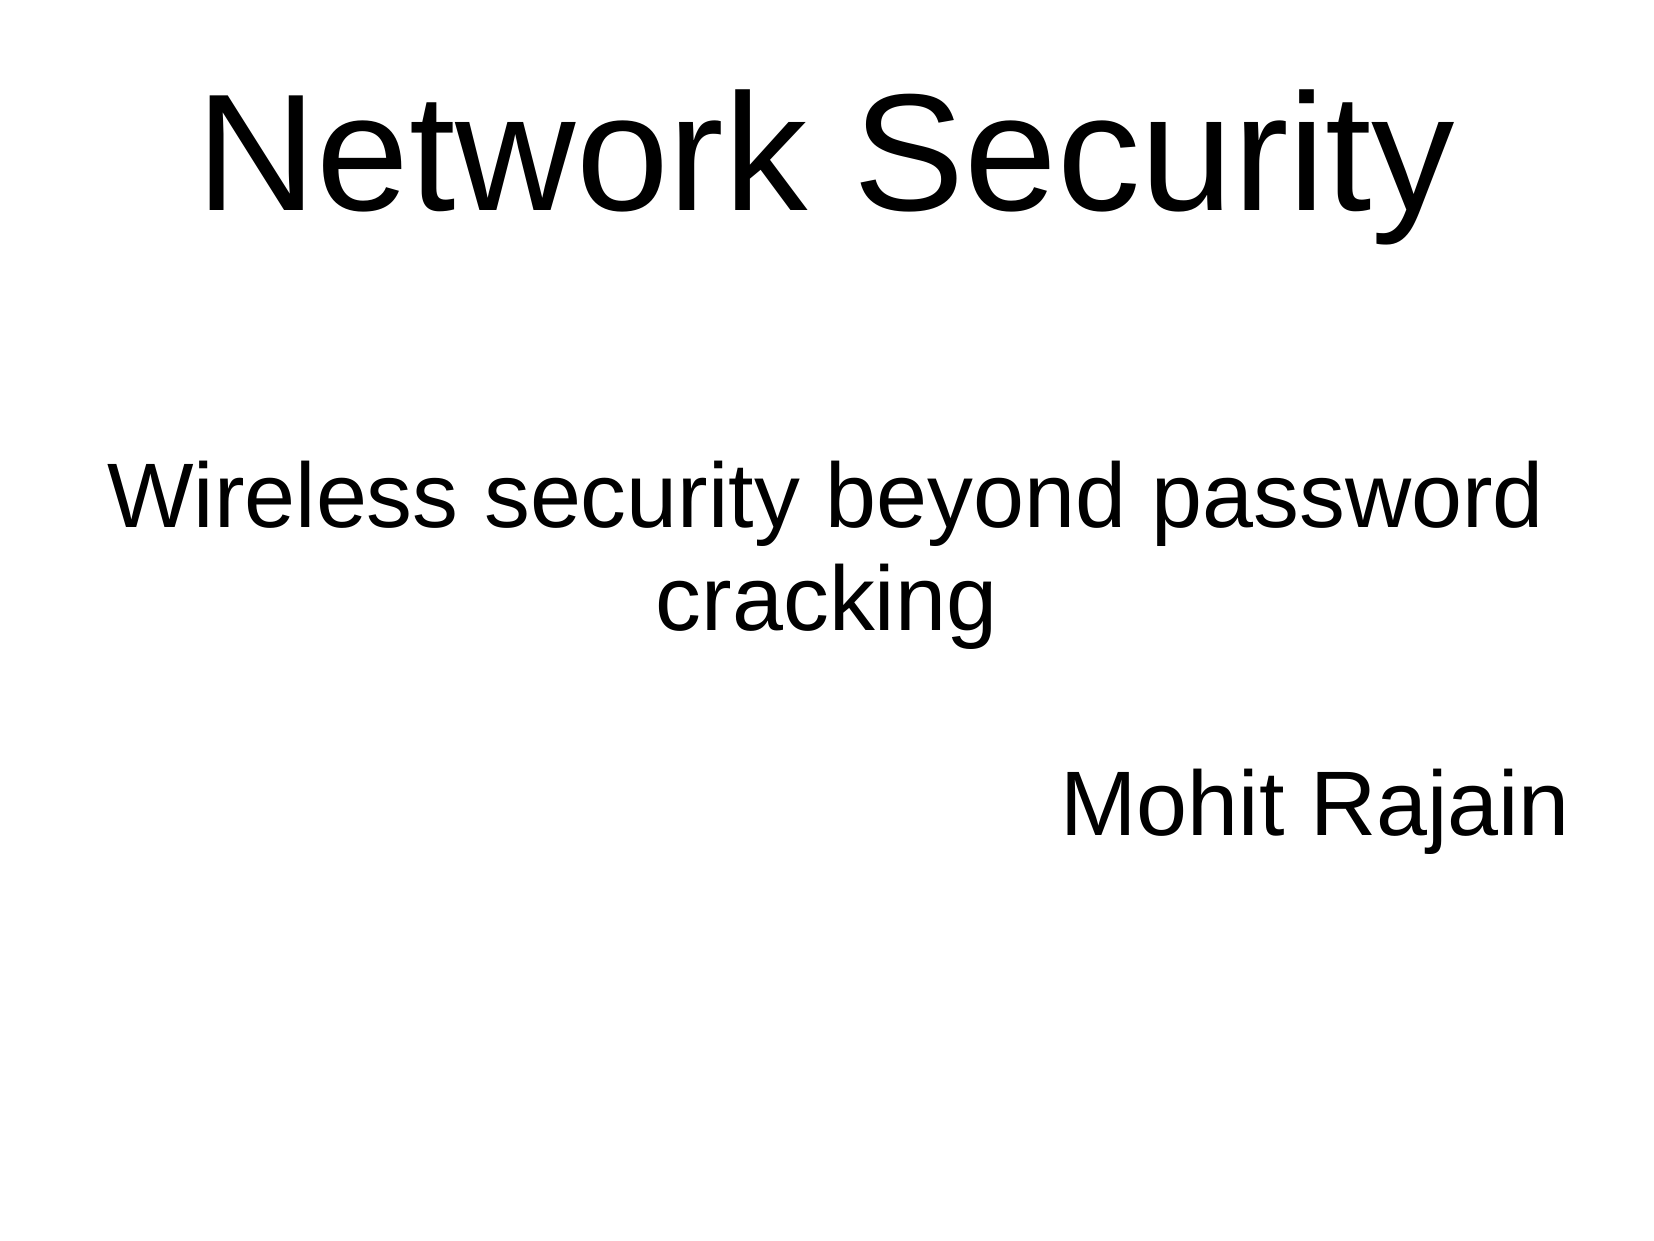

# Network Security
Wireless security beyond password cracking
Mohit Rajain